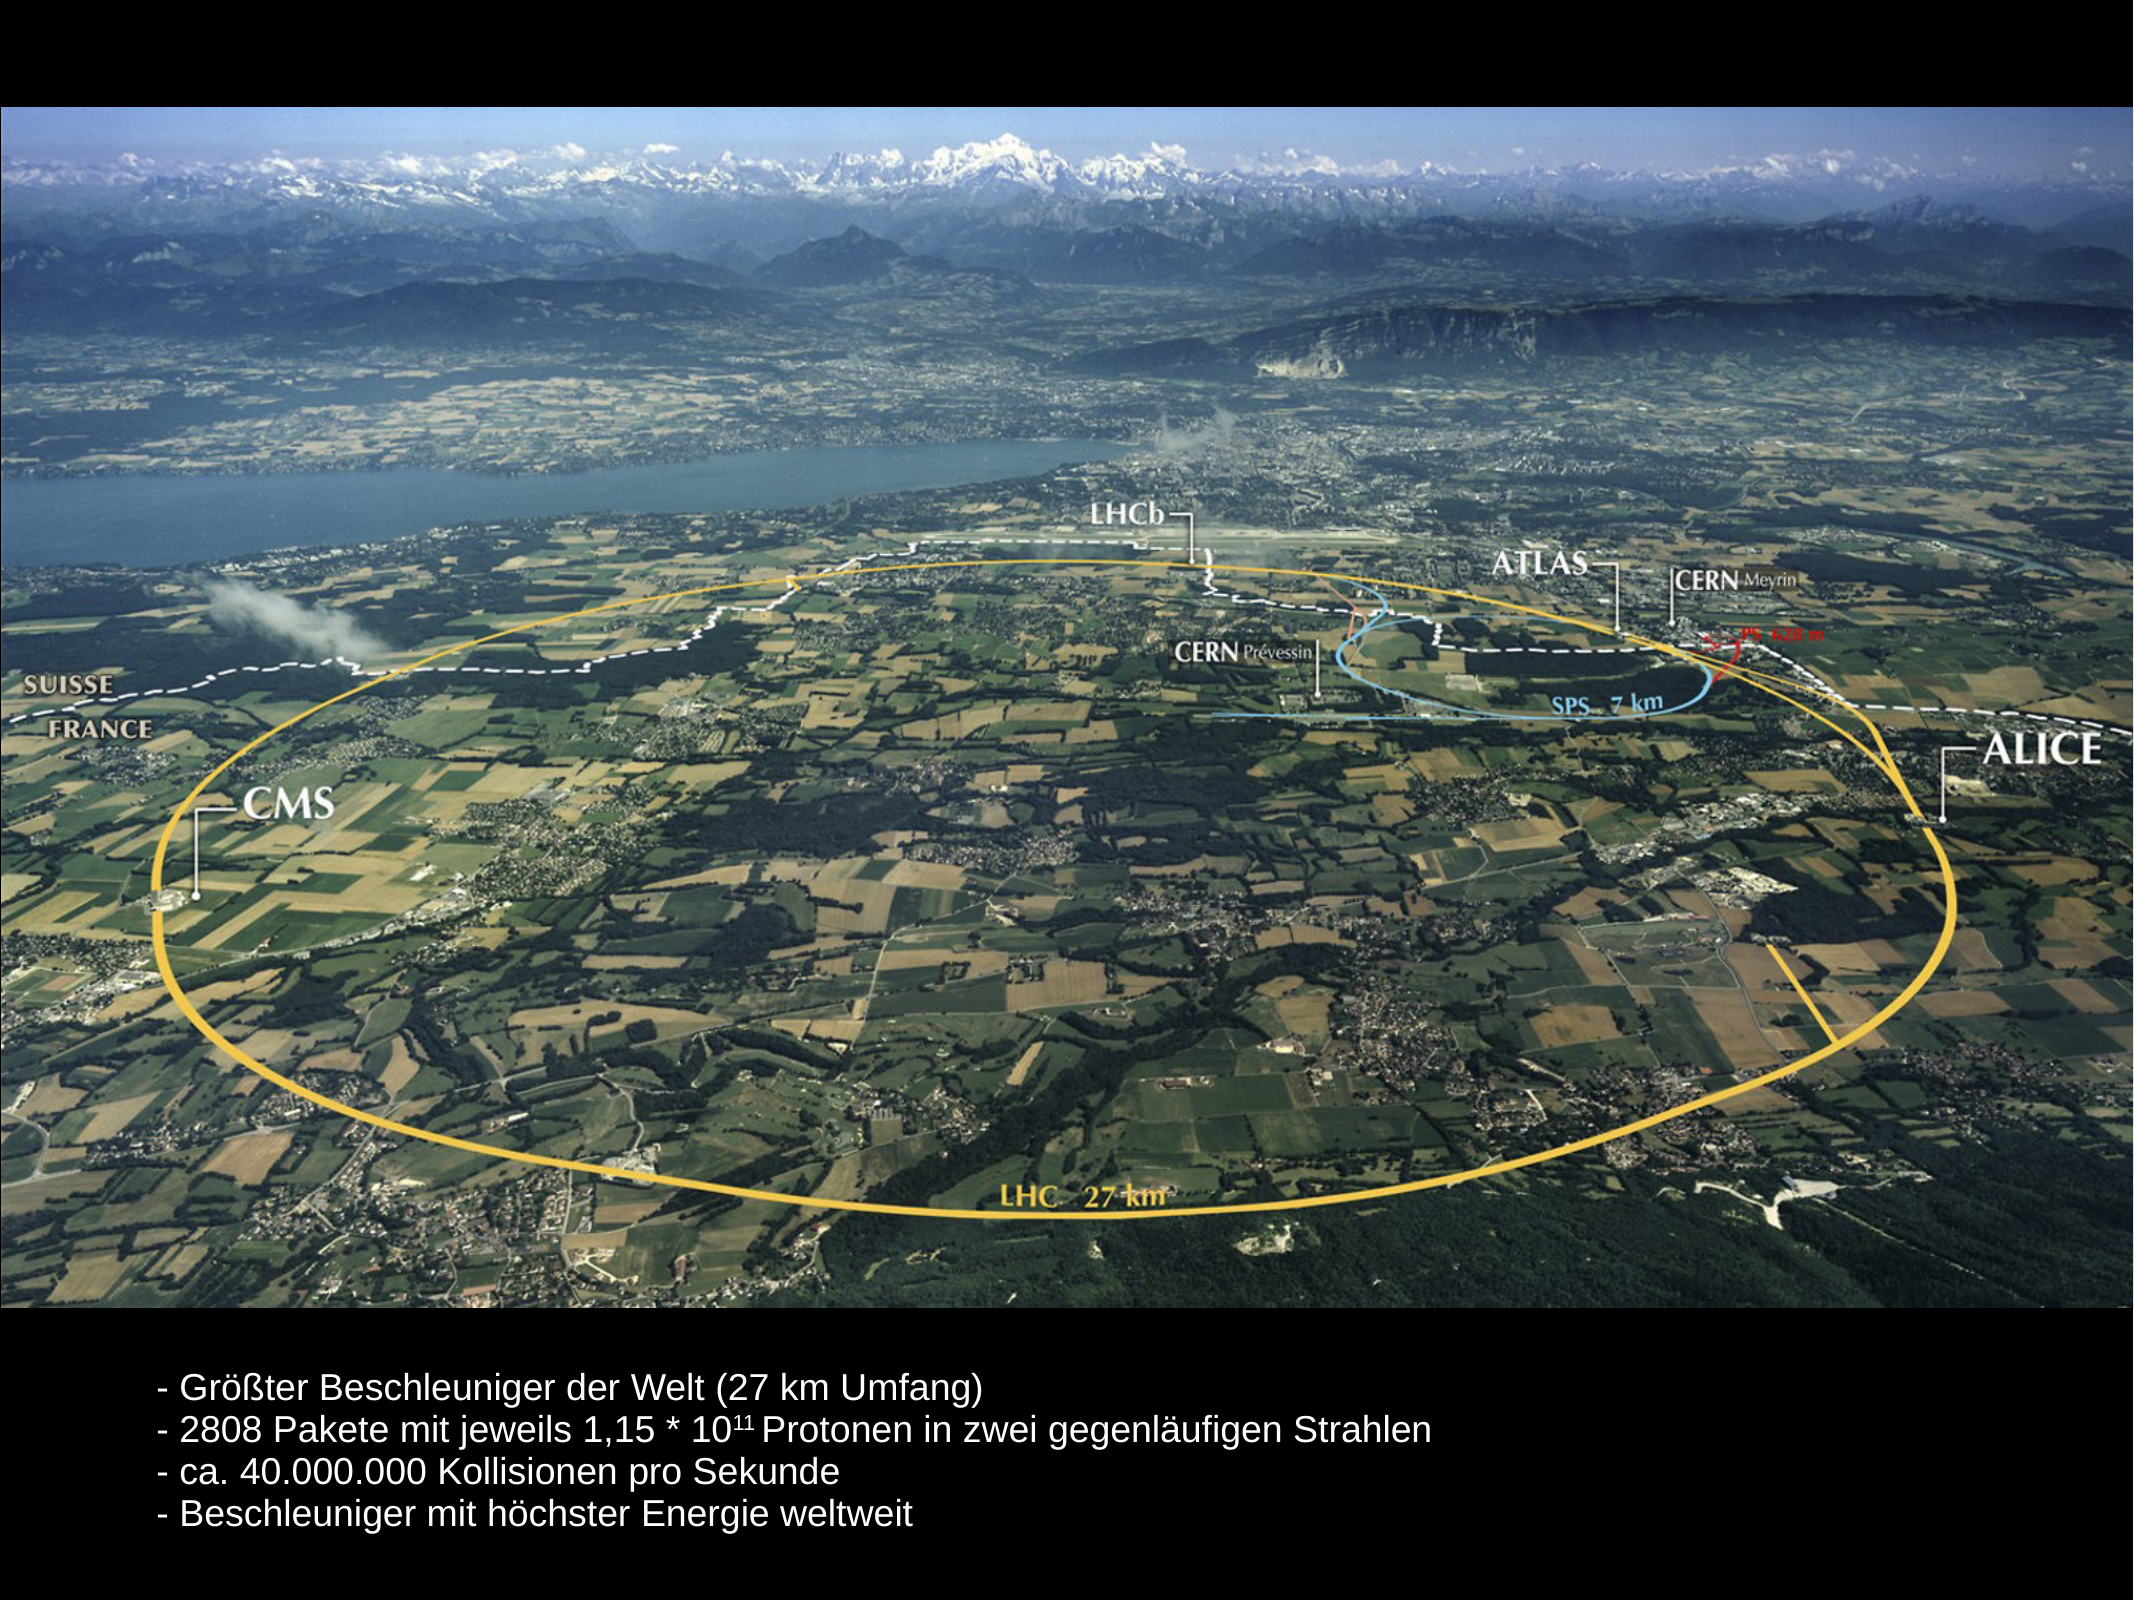

- Größter Beschleuniger der Welt (27 km Umfang)
- 2808 Pakete mit jeweils 1,15 * 1011 Protonen in zwei gegenläufigen Strahlen
- ca. 40.000.000 Kollisionen pro Sekunde
- Beschleuniger mit höchster Energie weltweit